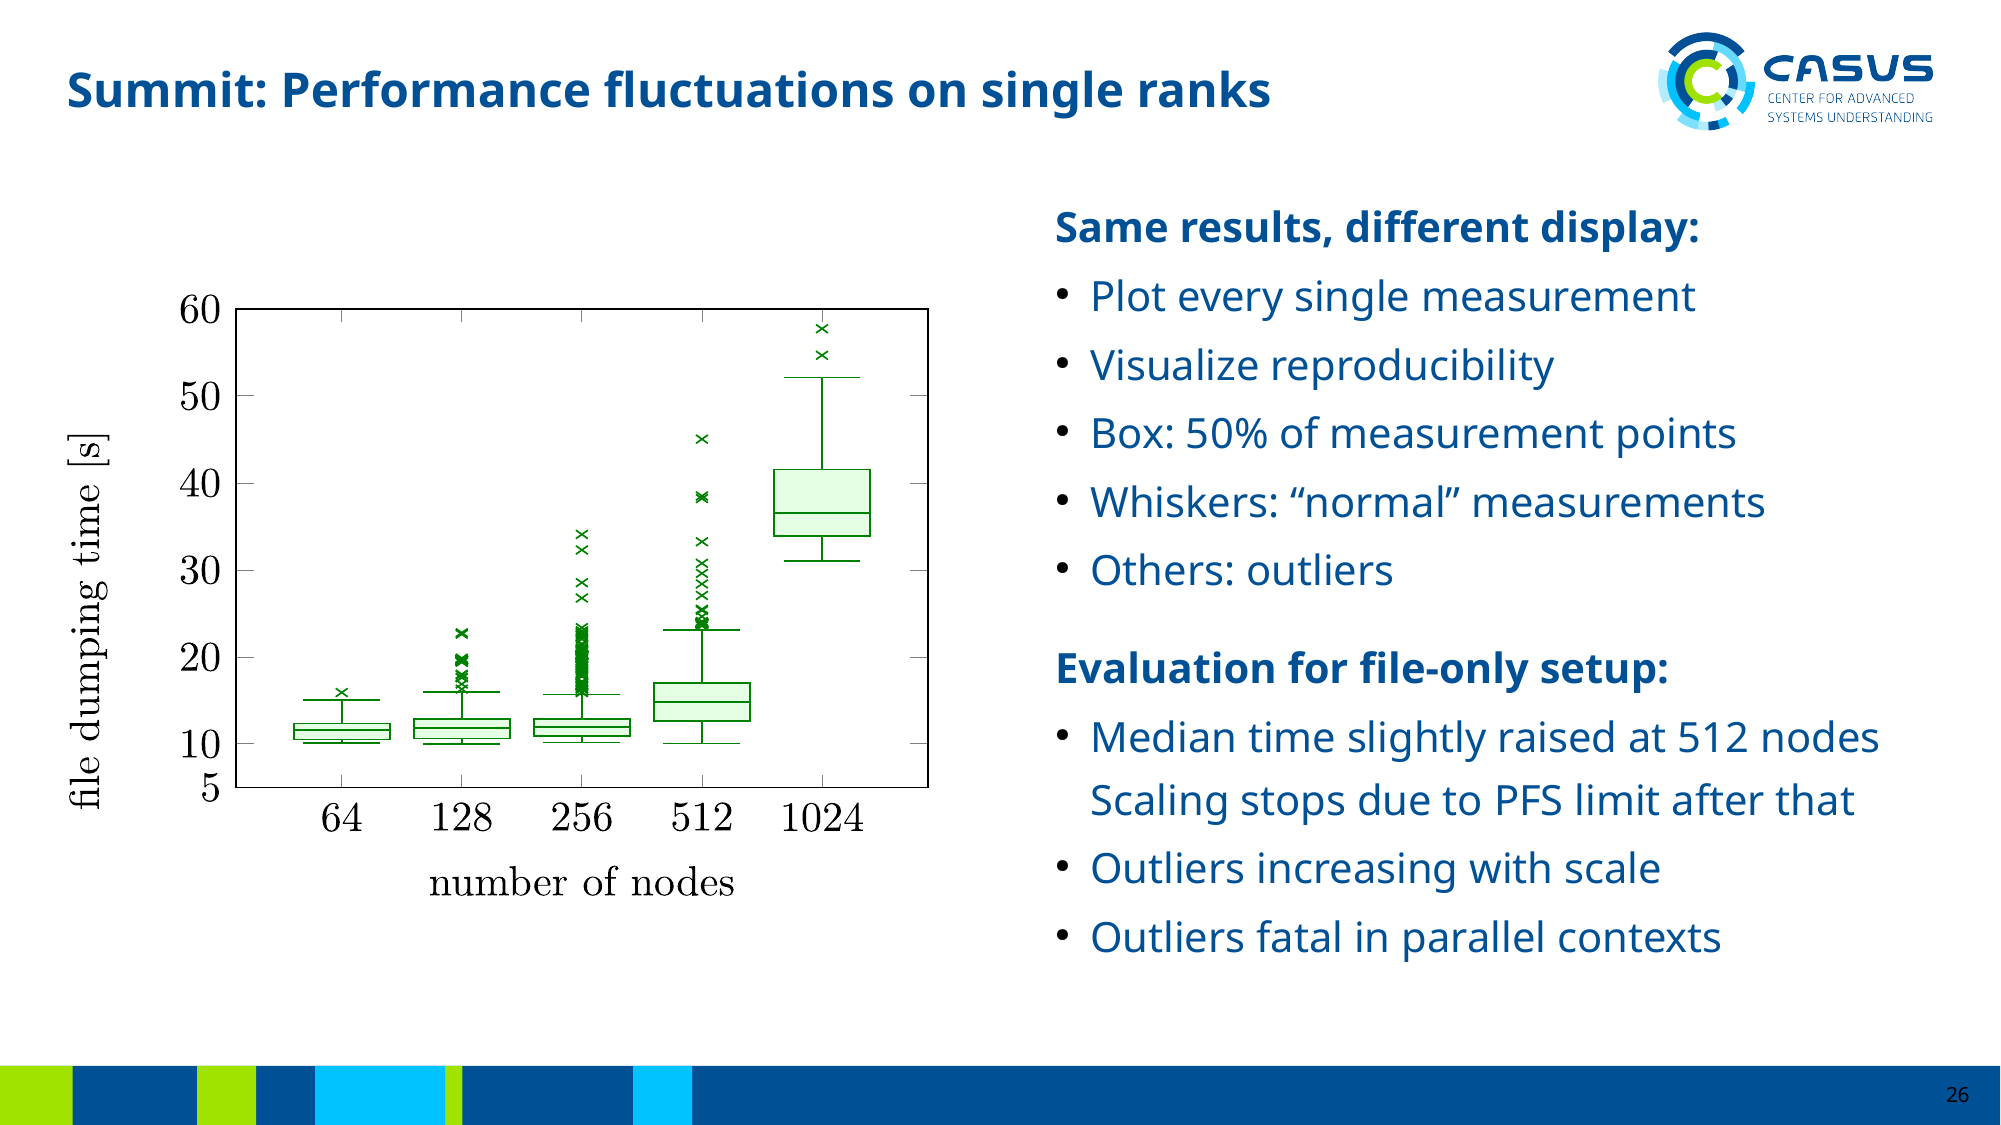

# Summit: Performance fluctuations on single ranks
Same results, different display:
Plot every single measurement
Visualize reproducibility
Box: 50% of measurement points
Whiskers: “normal” measurements
Others: outliers
Evaluation for file-only setup:
Median time slightly raised at 512 nodes
Scaling stops due to PFS limit after that
Outliers increasing with scale
Outliers fatal in parallel contexts
26